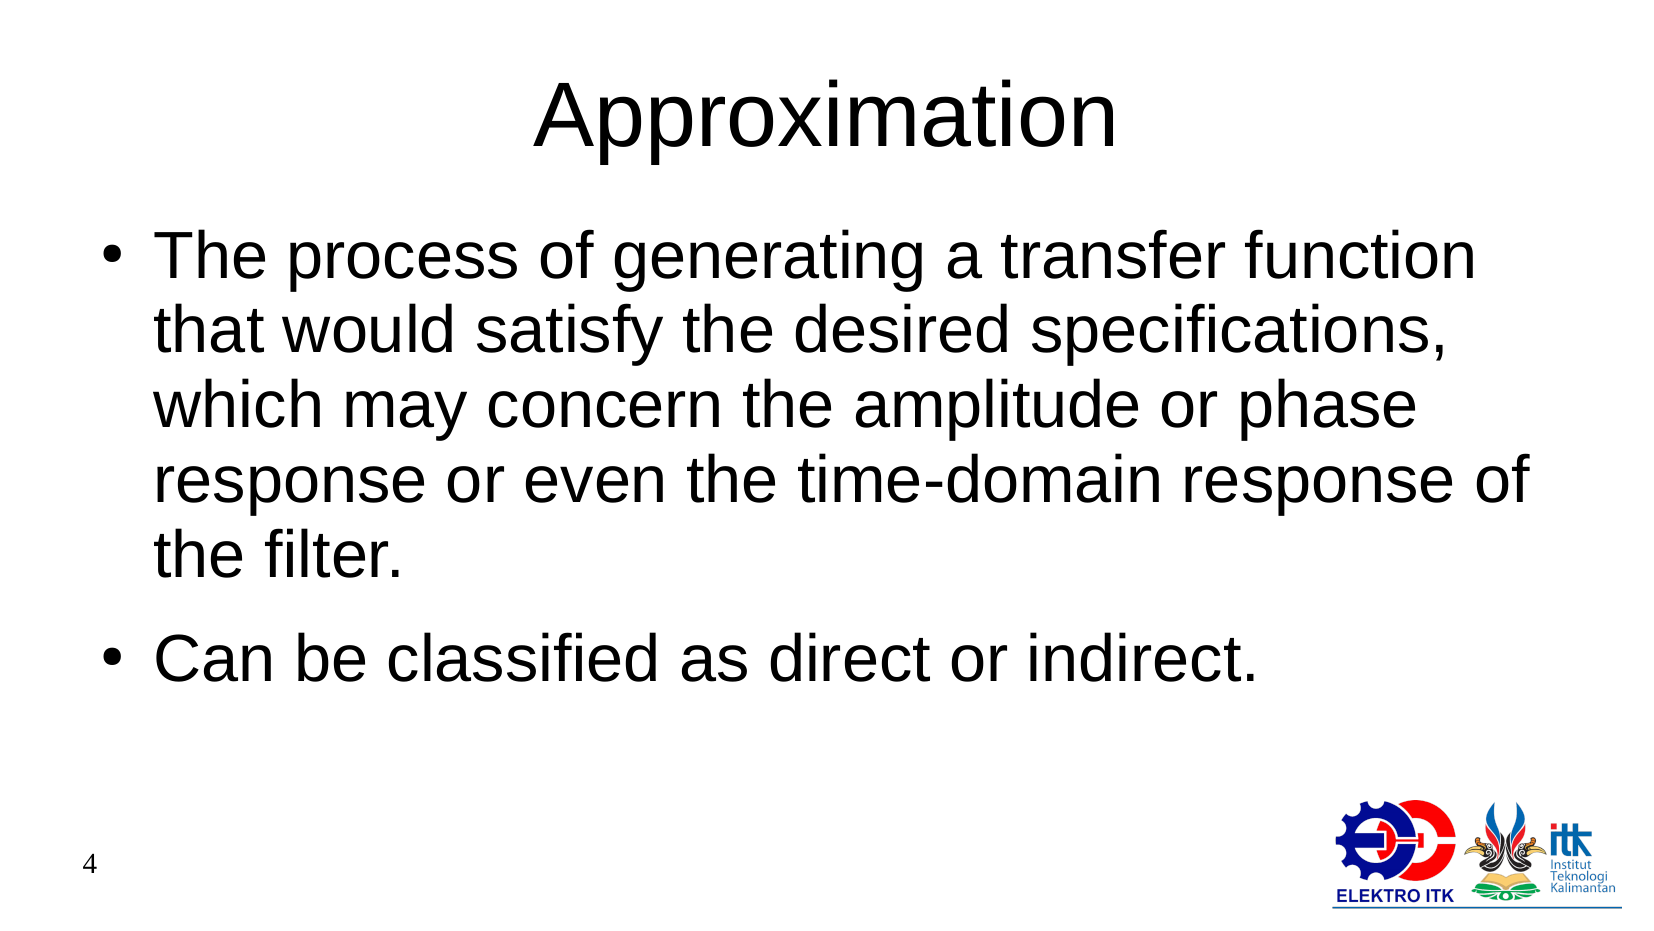

# Approximation
The process of generating a transfer function that would satisfy the desired speciﬁcations, which may concern the amplitude or phase response or even the time-domain response of the ﬁlter.
Can be classiﬁed as direct or indirect.